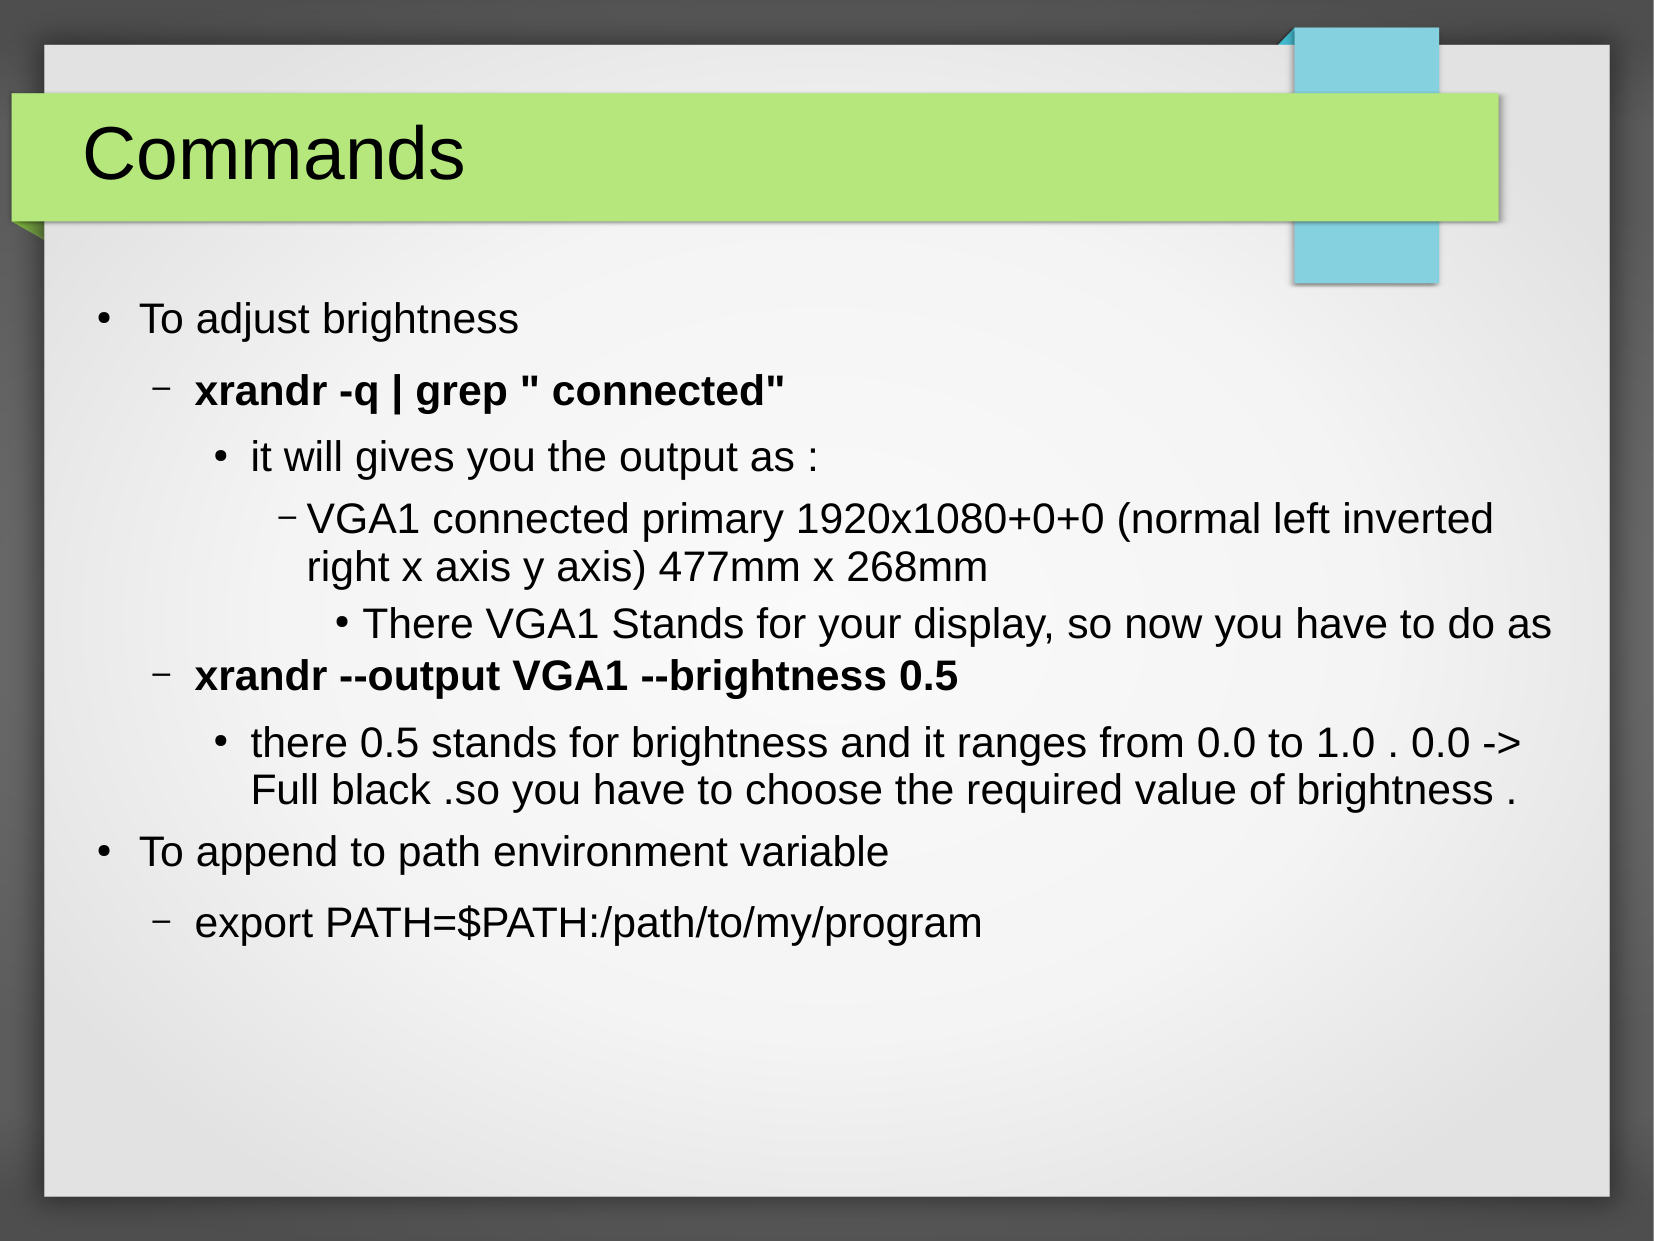

# Commands
To adjust brightness
xrandr -q | grep " connected"
it will gives you the output as :
VGA1 connected primary 1920x1080+0+0 (normal left inverted right x axis y axis) 477mm x 268mm
There VGA1 Stands for your display, so now you have to do as
xrandr --output VGA1 --brightness 0.5
there 0.5 stands for brightness and it ranges from 0.0 to 1.0 . 0.0 -> Full black .so you have to choose the required value of brightness .
To append to path environment variable
export PATH=$PATH:/path/to/my/program